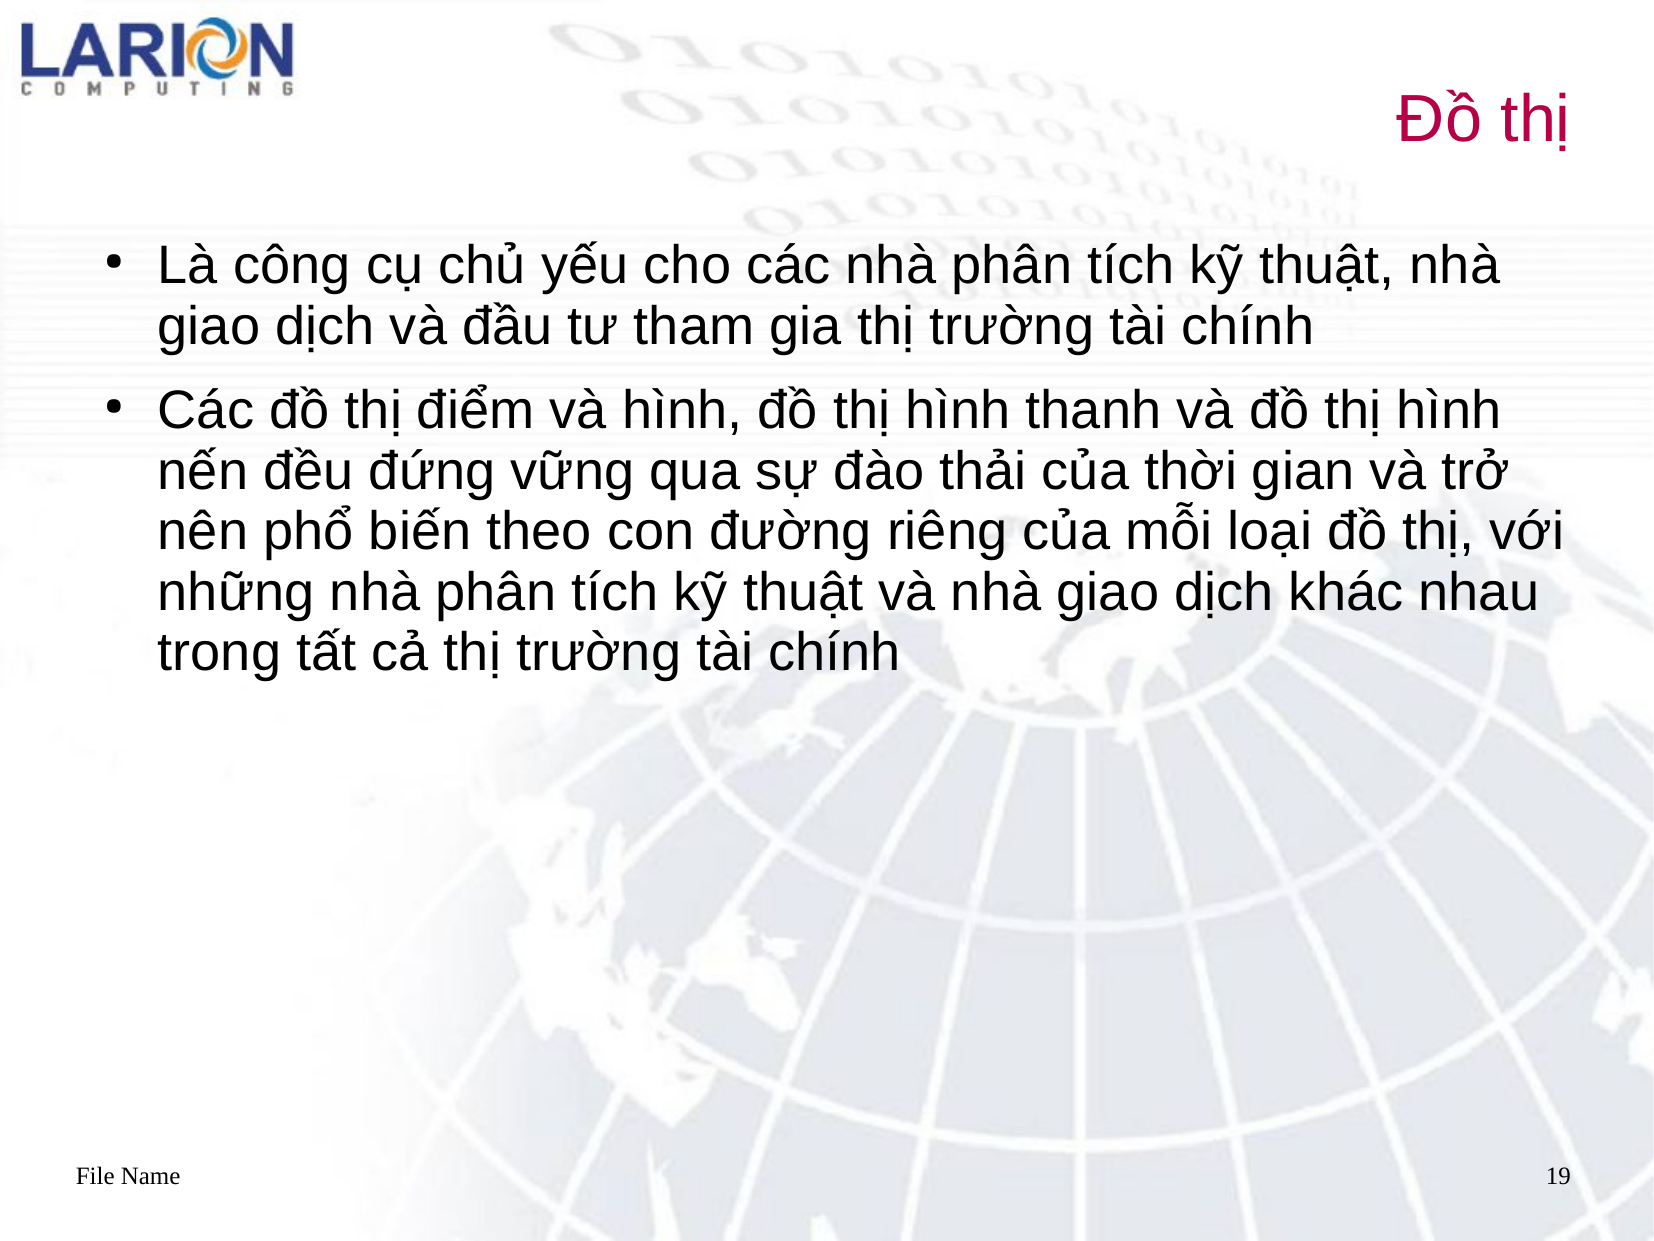

# Đồ thị
Là công cụ chủ yếu cho các nhà phân tích kỹ thuật, nhà giao dịch và đầu tư tham gia thị trường tài chính
Các đồ thị điểm và hình, đồ thị hình thanh và đồ thị hình nến đều đứng vững qua sự đào thải của thời gian và trở nên phổ biến theo con đường riêng của mỗi loại đồ thị, với những nhà phân tích kỹ thuật và nhà giao dịch khác nhau trong tất cả thị trường tài chính
File Name
19